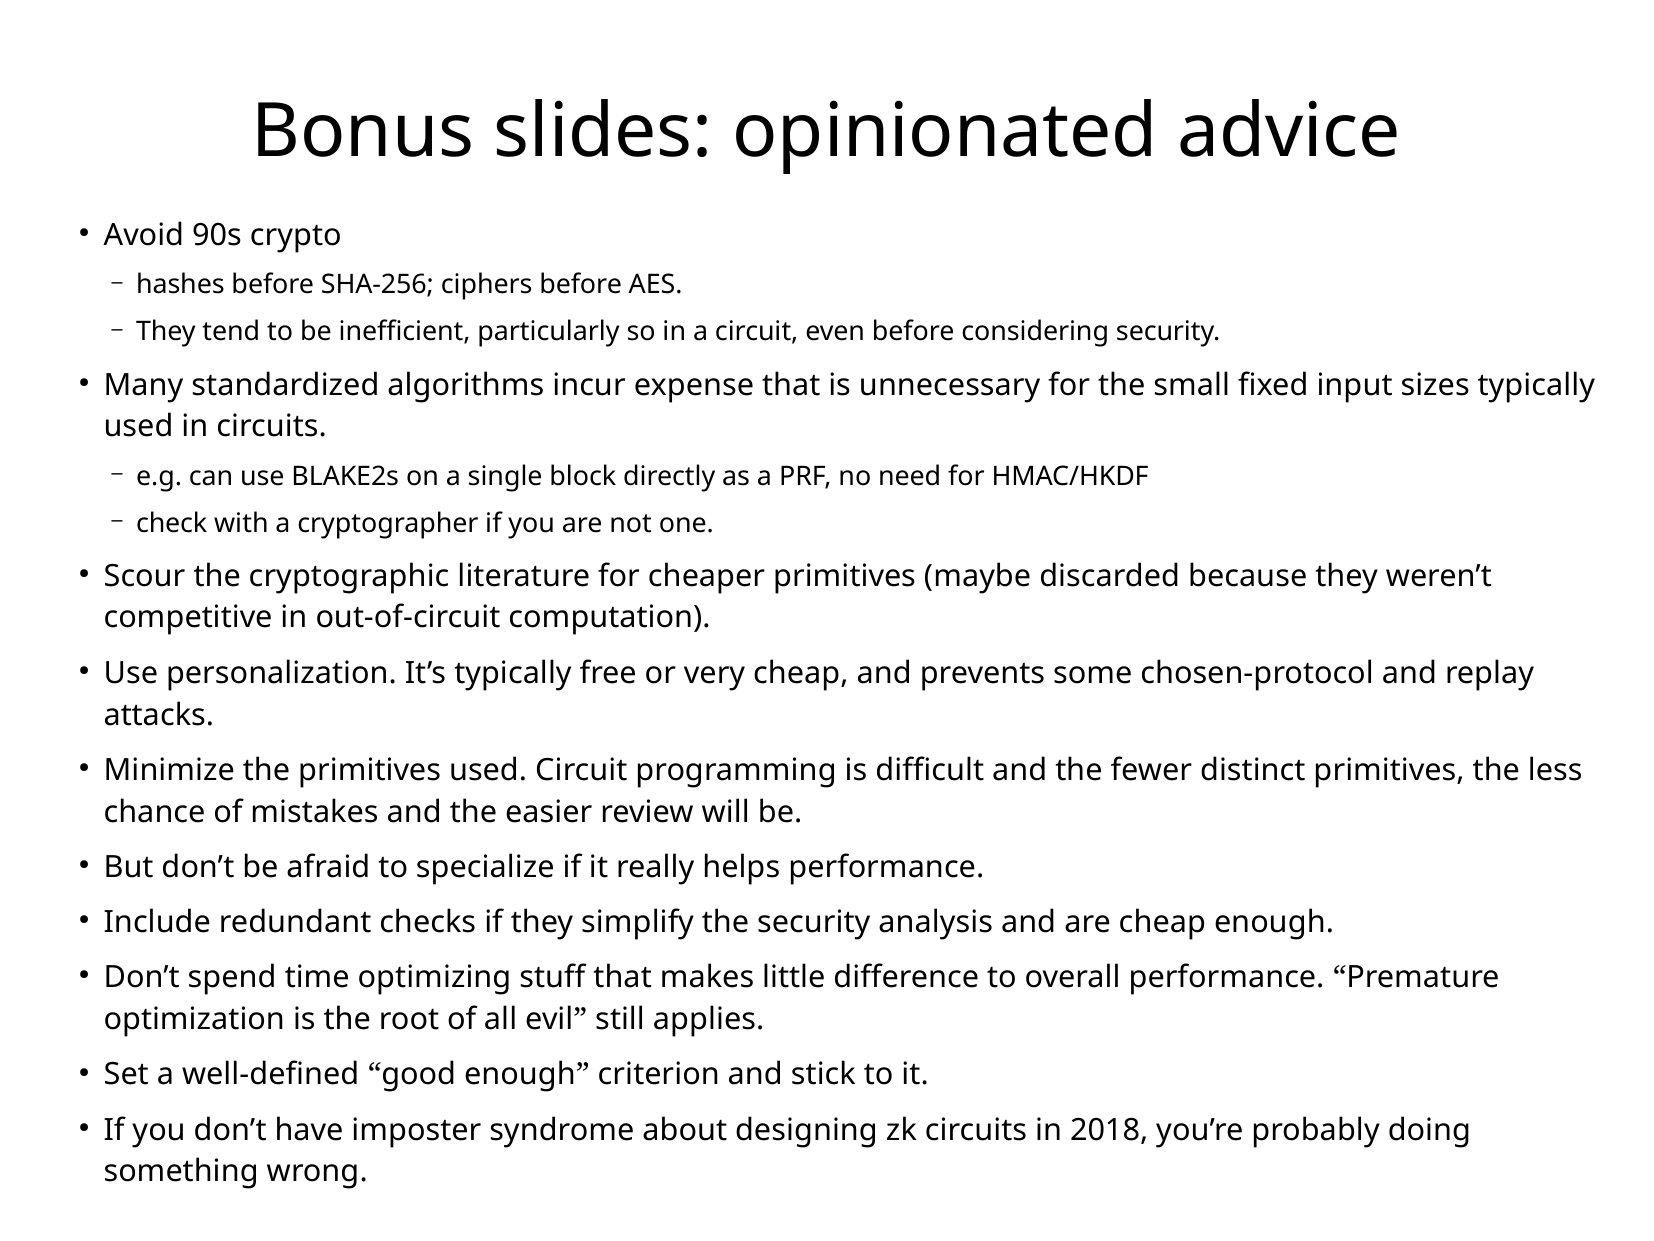

# Bonus slides: opinionated advice
Avoid 90s crypto
hashes before SHA-256; ciphers before AES.
They tend to be inefficient, particularly so in a circuit, even before considering security.
Many standardized algorithms incur expense that is unnecessary for the small fixed input sizes typically used in circuits.
e.g. can use BLAKE2s on a single block directly as a PRF, no need for HMAC/HKDF
check with a cryptographer if you are not one.
Scour the cryptographic literature for cheaper primitives (maybe discarded because they weren’t competitive in out-of-circuit computation).
Use personalization. It’s typically free or very cheap, and prevents some chosen-protocol and replay attacks.
Minimize the primitives used. Circuit programming is difficult and the fewer distinct primitives, the less chance of mistakes and the easier review will be.
But don’t be afraid to specialize if it really helps performance.
Include redundant checks if they simplify the security analysis and are cheap enough.
Don’t spend time optimizing stuff that makes little difference to overall performance. “Premature optimization is the root of all evil” still applies.
Set a well-defined “good enough” criterion and stick to it.
If you don’t have imposter syndrome about designing zk circuits in 2018, you’re probably doing something wrong.